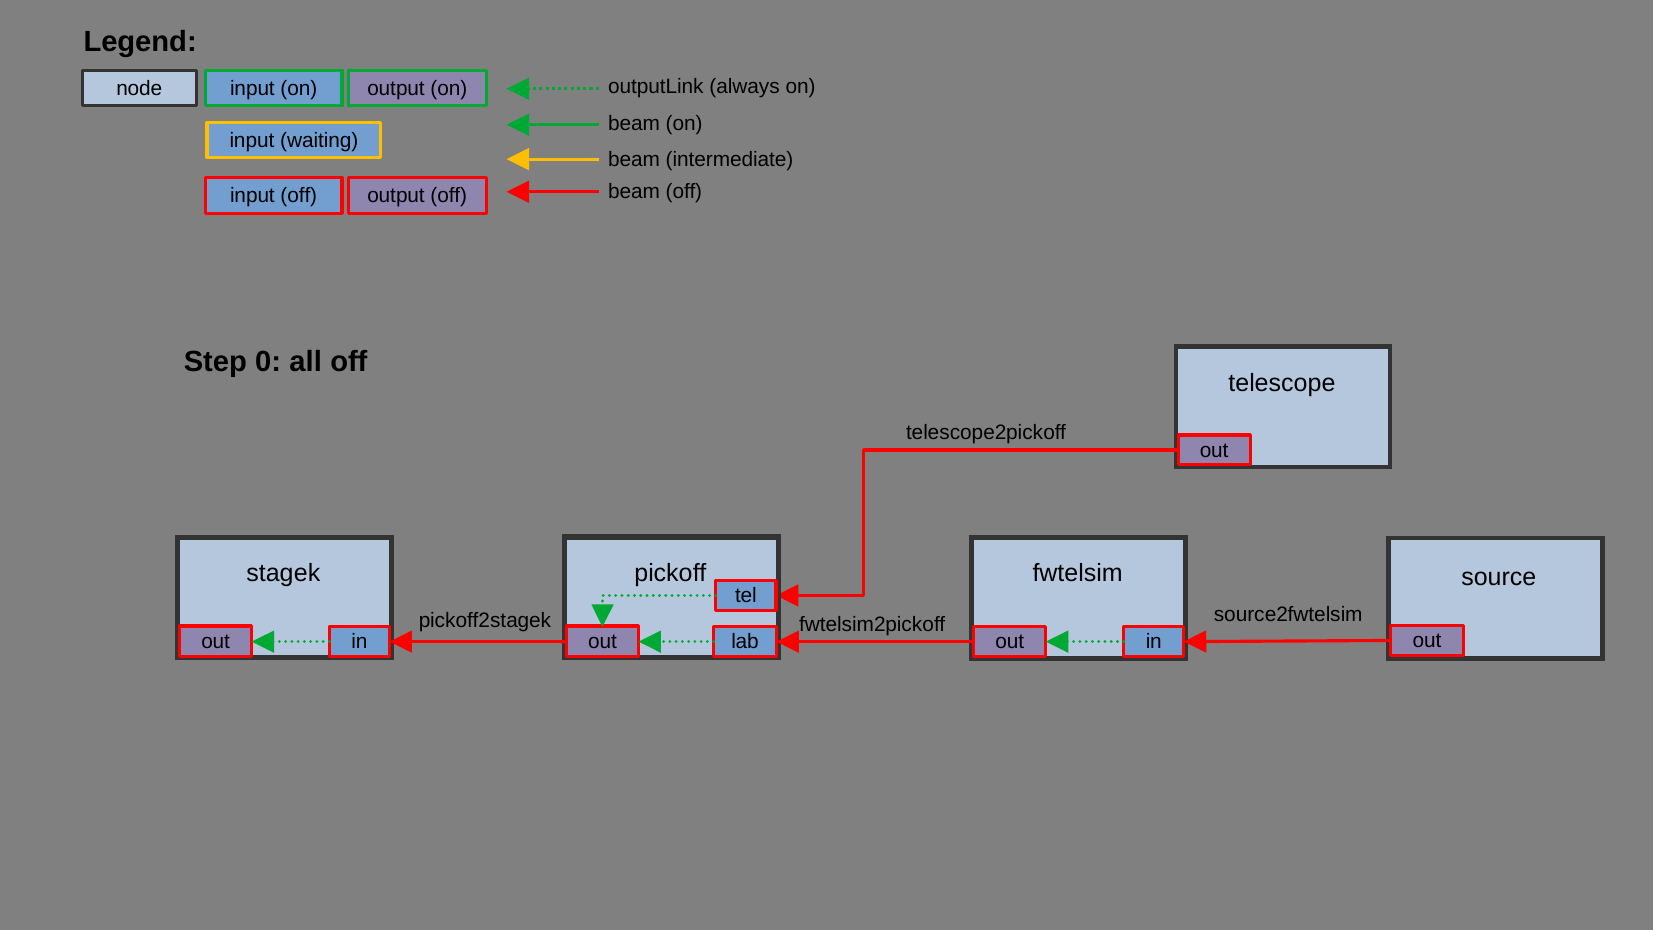

Legend:
outputLink (always on)
node
input (on)
output (on)
beam (on)
input (waiting)
beam (intermediate)
beam (off)
input (off)
output (off)
Step 0: all off
name
telescope
telescope2pickoff
out
out
in
pickoff
in
out
out
in
in
stagek
pickoff
name
fwtelsim
source
tel
source2fwtelsim
pickoff2stagek
fwtelsim2pickoff
out
out
out
out
out
in
in
out
lab
in
out
in
in